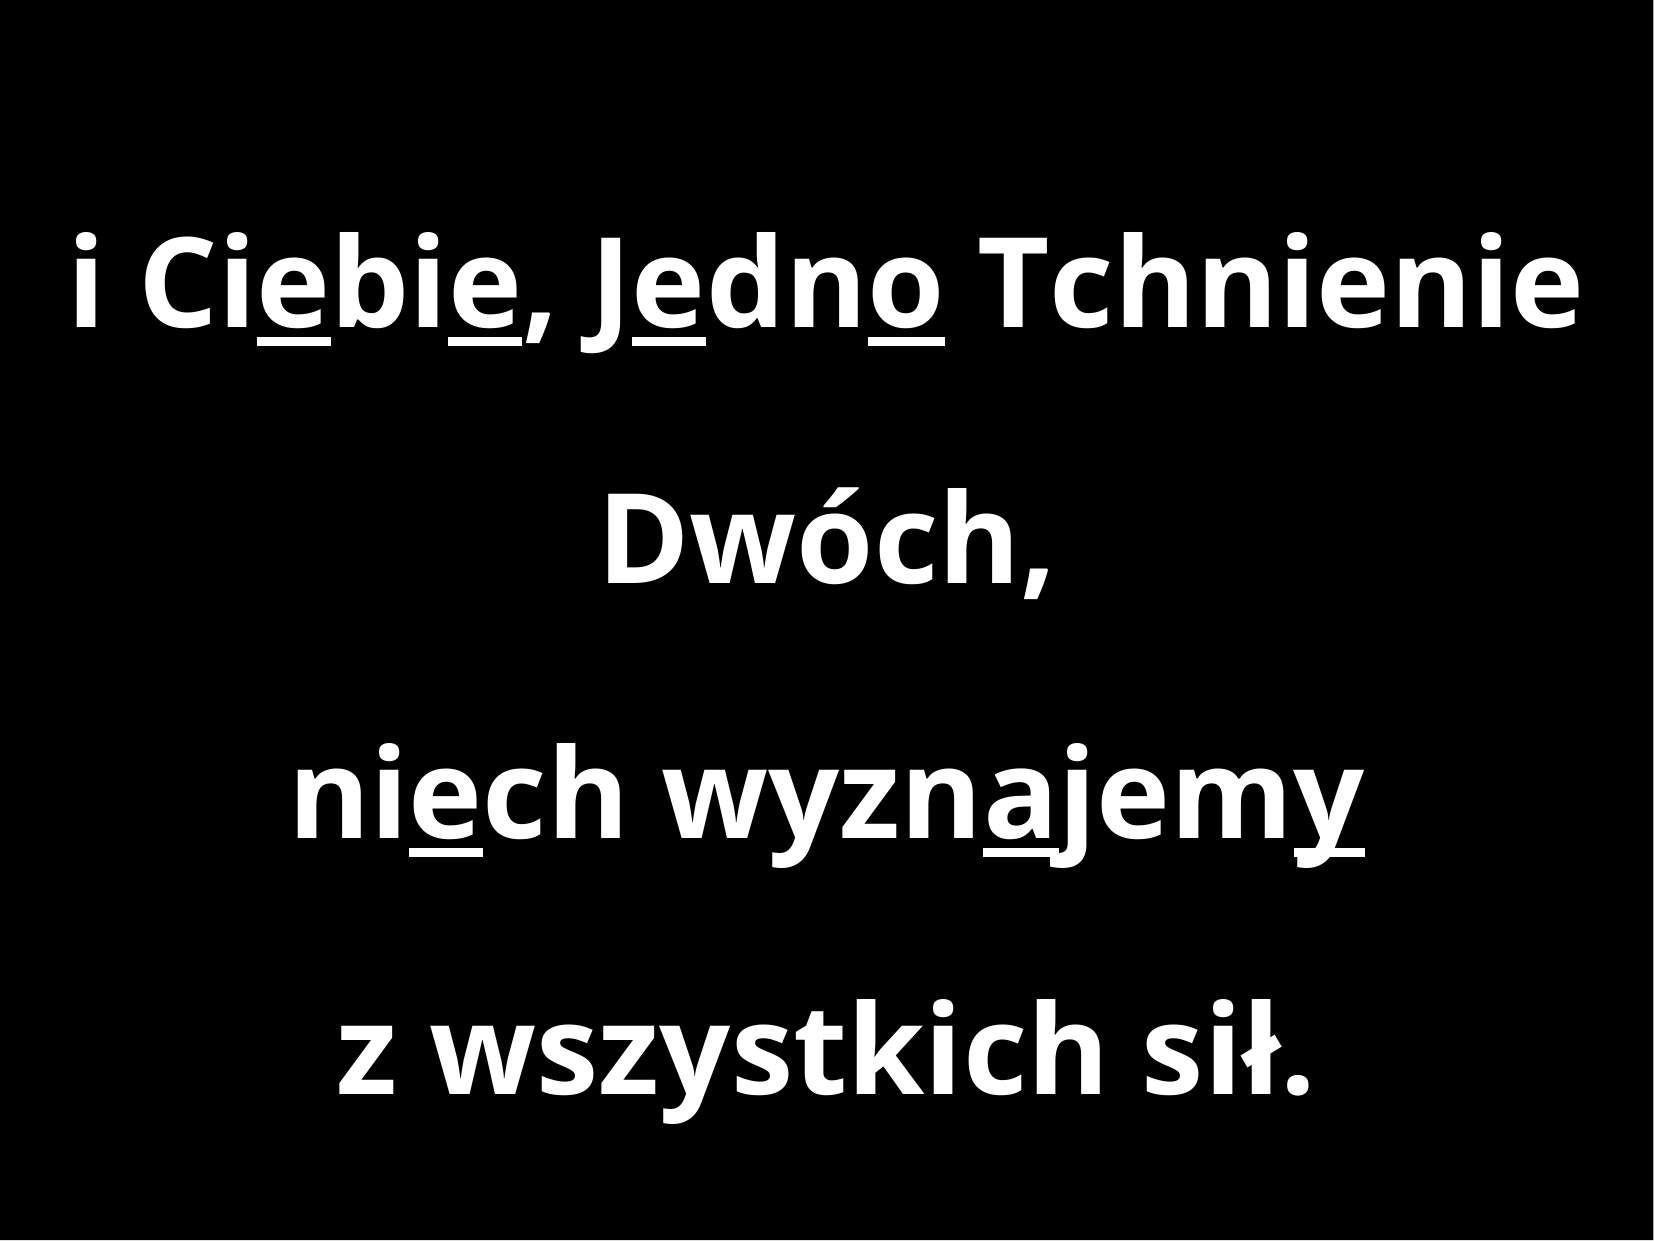

# i Ciebie, Jedno Tchnienie Dwóch, niech wyznajemy z wszystkich sił.